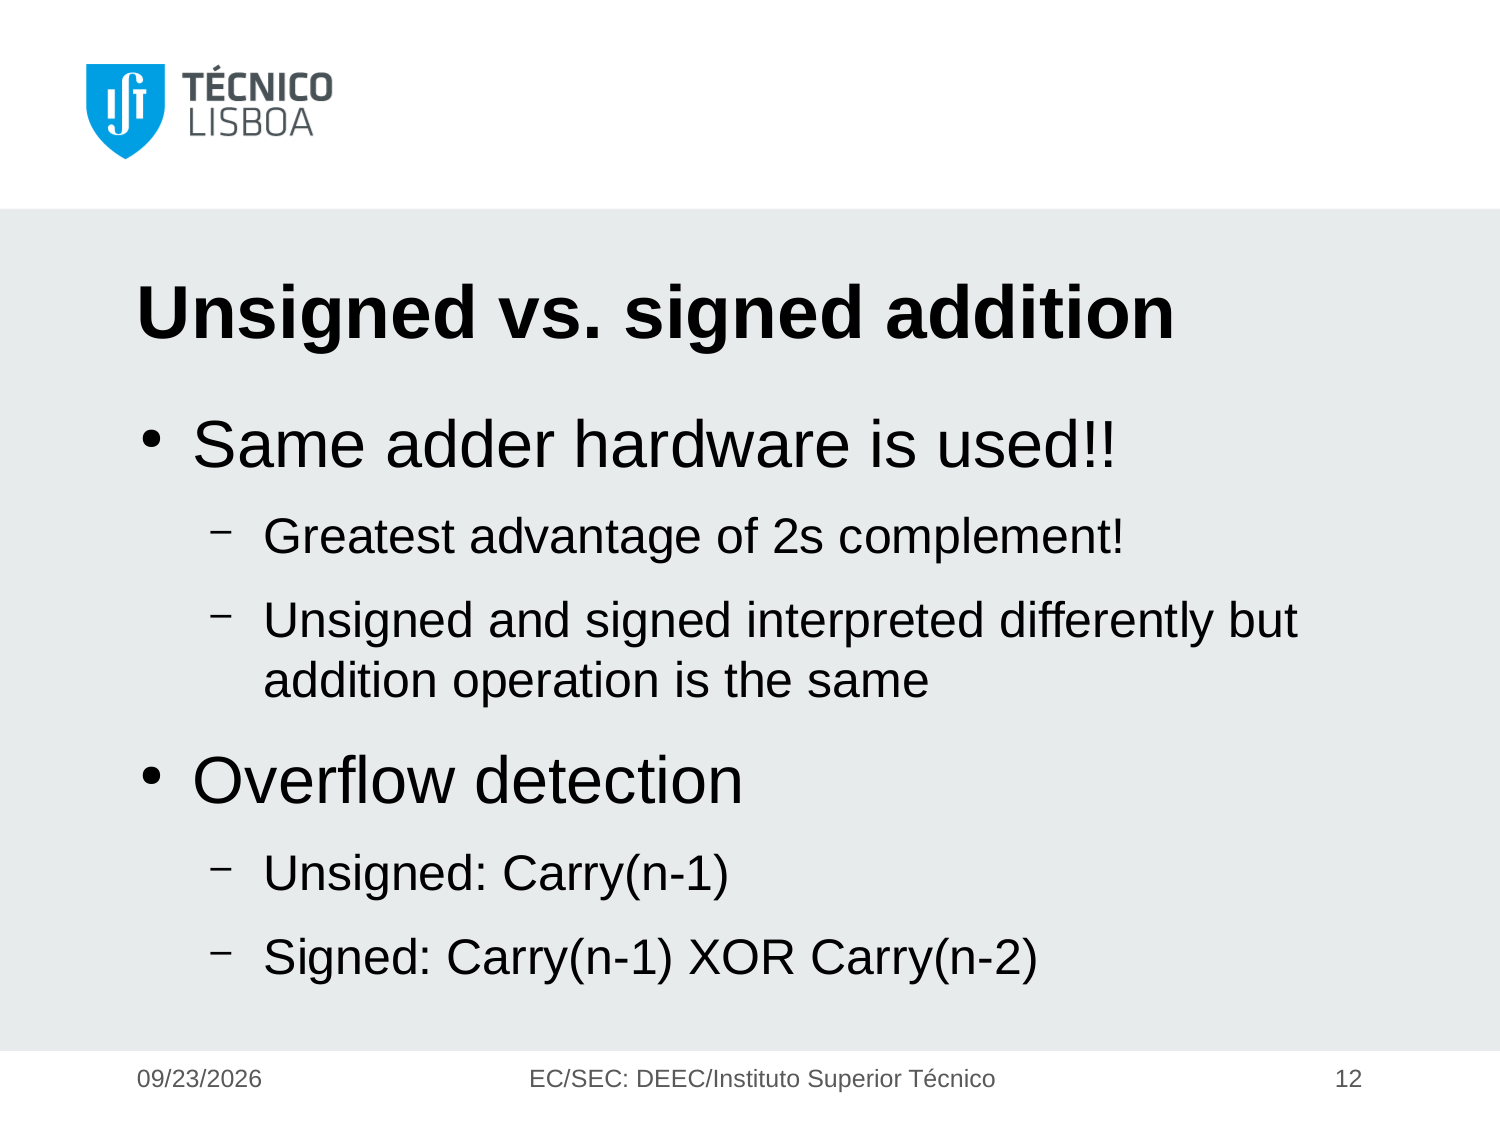

# Unsigned vs. signed addition
Same adder hardware is used!!
Greatest advantage of 2s complement!
Unsigned and signed interpreted differently but addition operation is the same
Overflow detection
Unsigned: Carry(n-1)
Signed: Carry(n-1) XOR Carry(n-2)
EC/SEC: DEEC/Instituto Superior Técnico